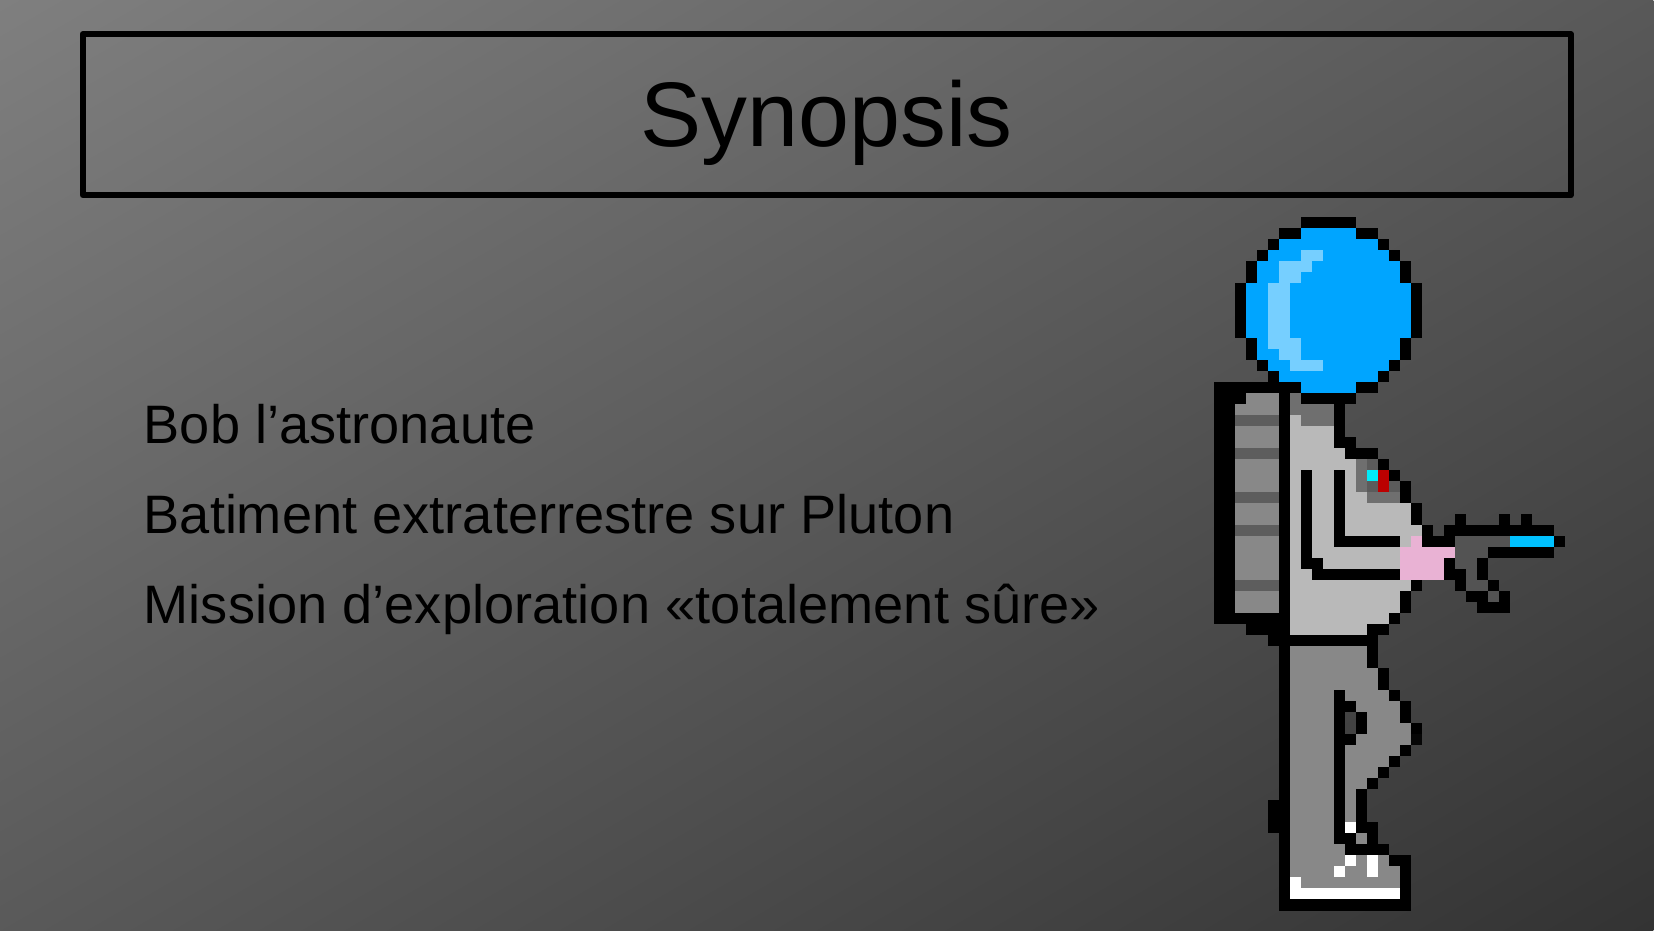

# Synopsis
Bob l’astronaute
Batiment extraterrestre sur Pluton
Mission d’exploration «totalement sûre»